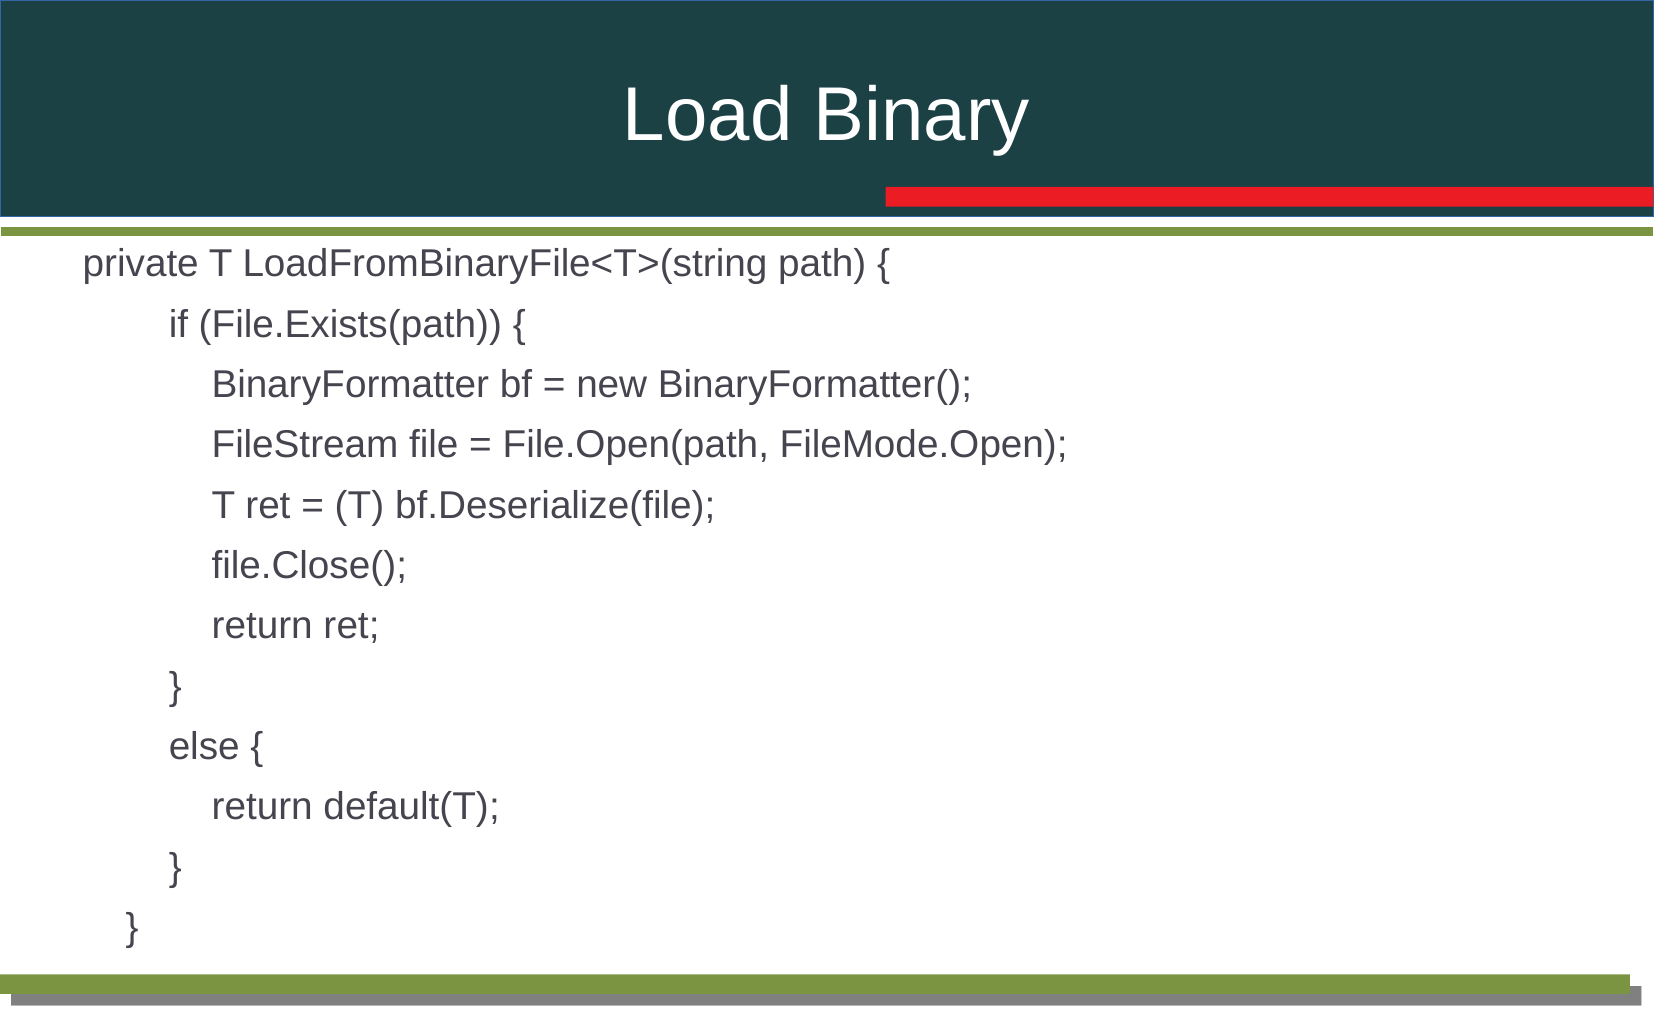

# Load Binary
private T LoadFromBinaryFile<T>(string path) {
 if (File.Exists(path)) {
 BinaryFormatter bf = new BinaryFormatter();
 FileStream file = File.Open(path, FileMode.Open);
 T ret = (T) bf.Deserialize(file);
 file.Close();
 return ret;
 }
 else {
 return default(T);
 }
 }